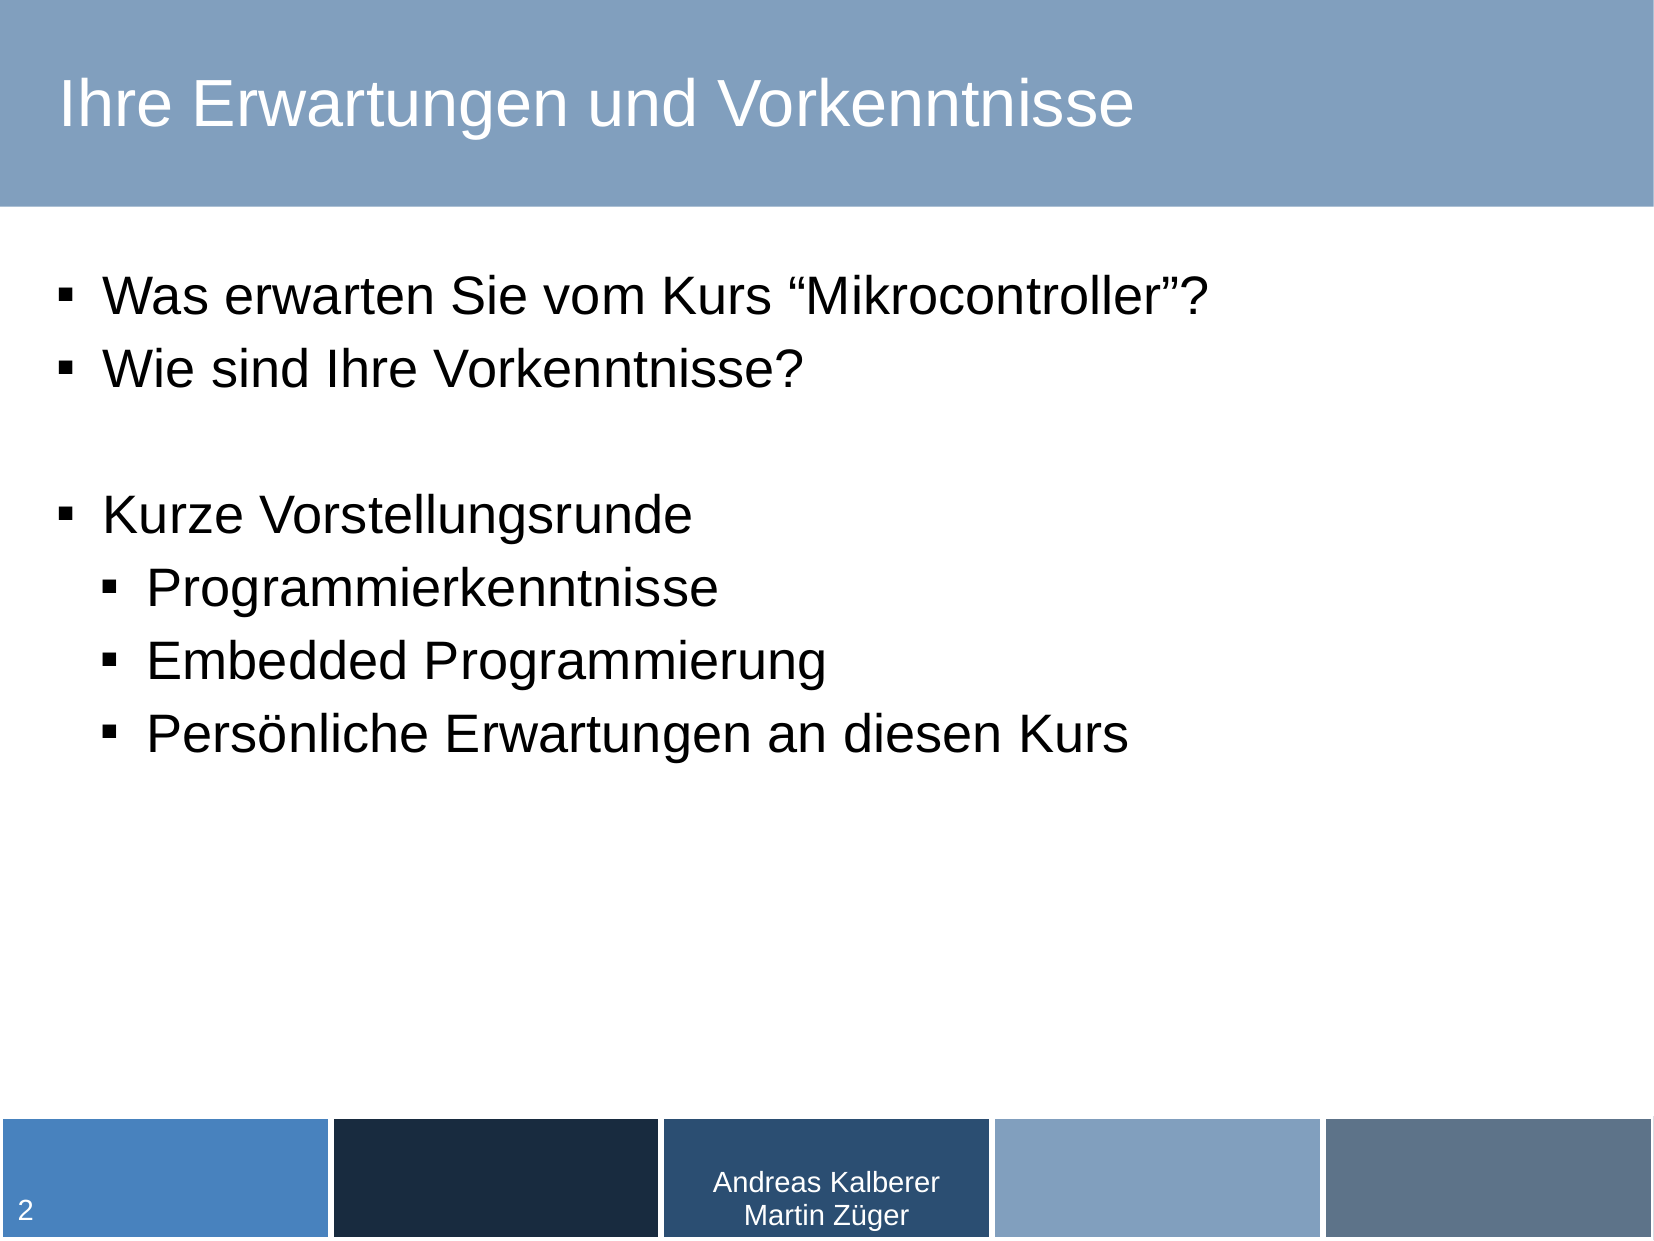

# Ihre Erwartungen und Vorkenntnisse
Was erwarten Sie vom Kurs “Mikrocontroller”?
Wie sind Ihre Vorkenntnisse?
Kurze Vorstellungsrunde
Programmierkenntnisse
Embedded Programmierung
Persönliche Erwartungen an diesen Kurs
LibreOffice Productivity Suite
2